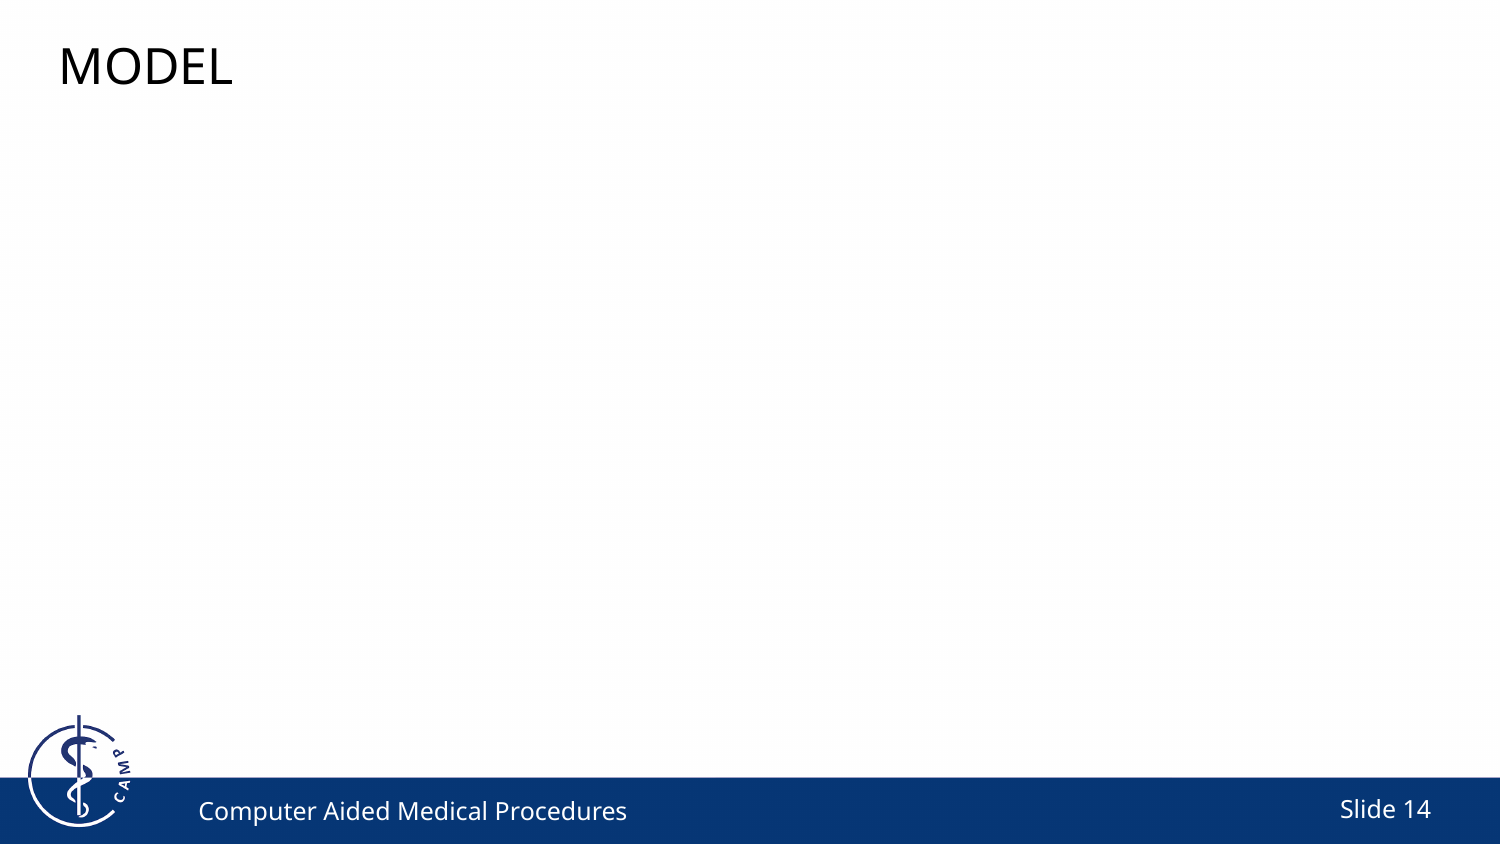

# MODEL
Computer Aided Medical Procedures
Slide